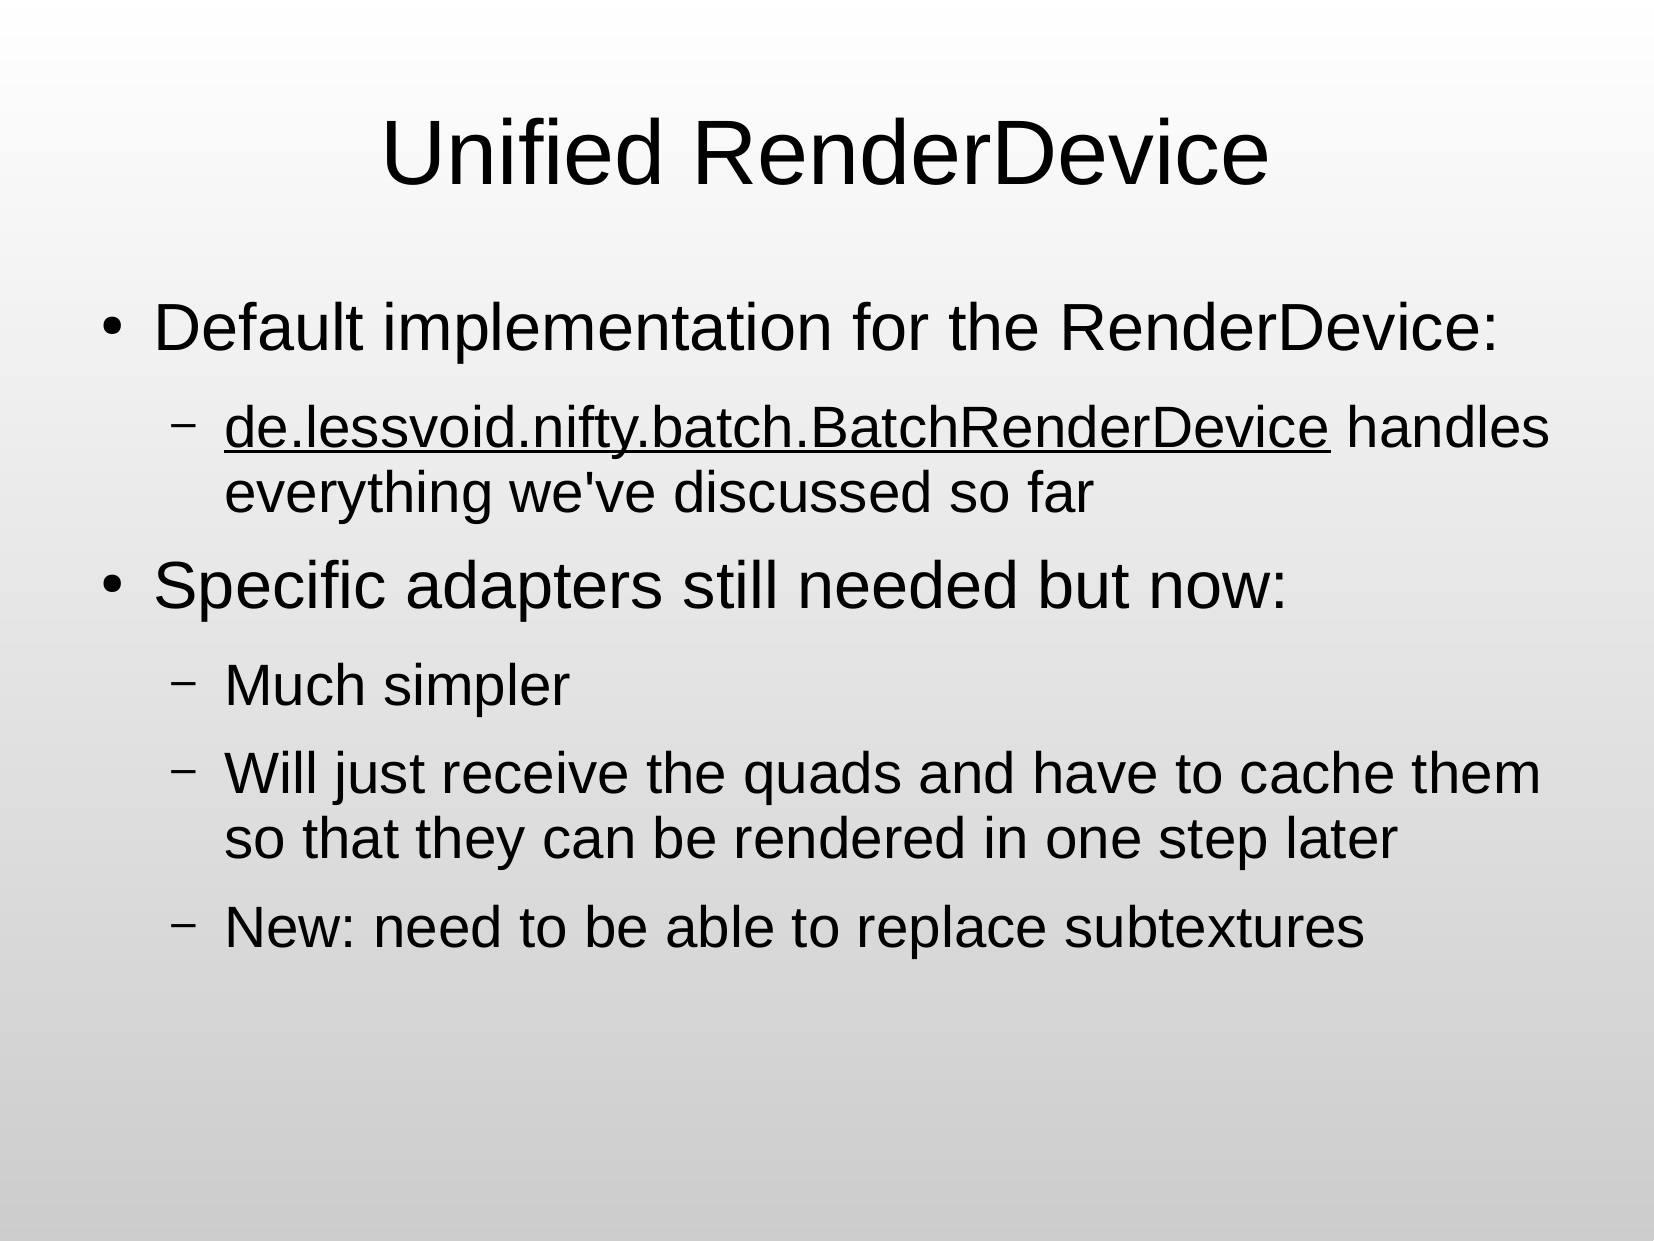

# Unified RenderDevice
Default implementation for the RenderDevice:
de.lessvoid.nifty.batch.BatchRenderDevice handles everything we've discussed so far
Specific adapters still needed but now:
Much simpler
Will just receive the quads and have to cache them so that they can be rendered in one step later
New: need to be able to replace subtextures